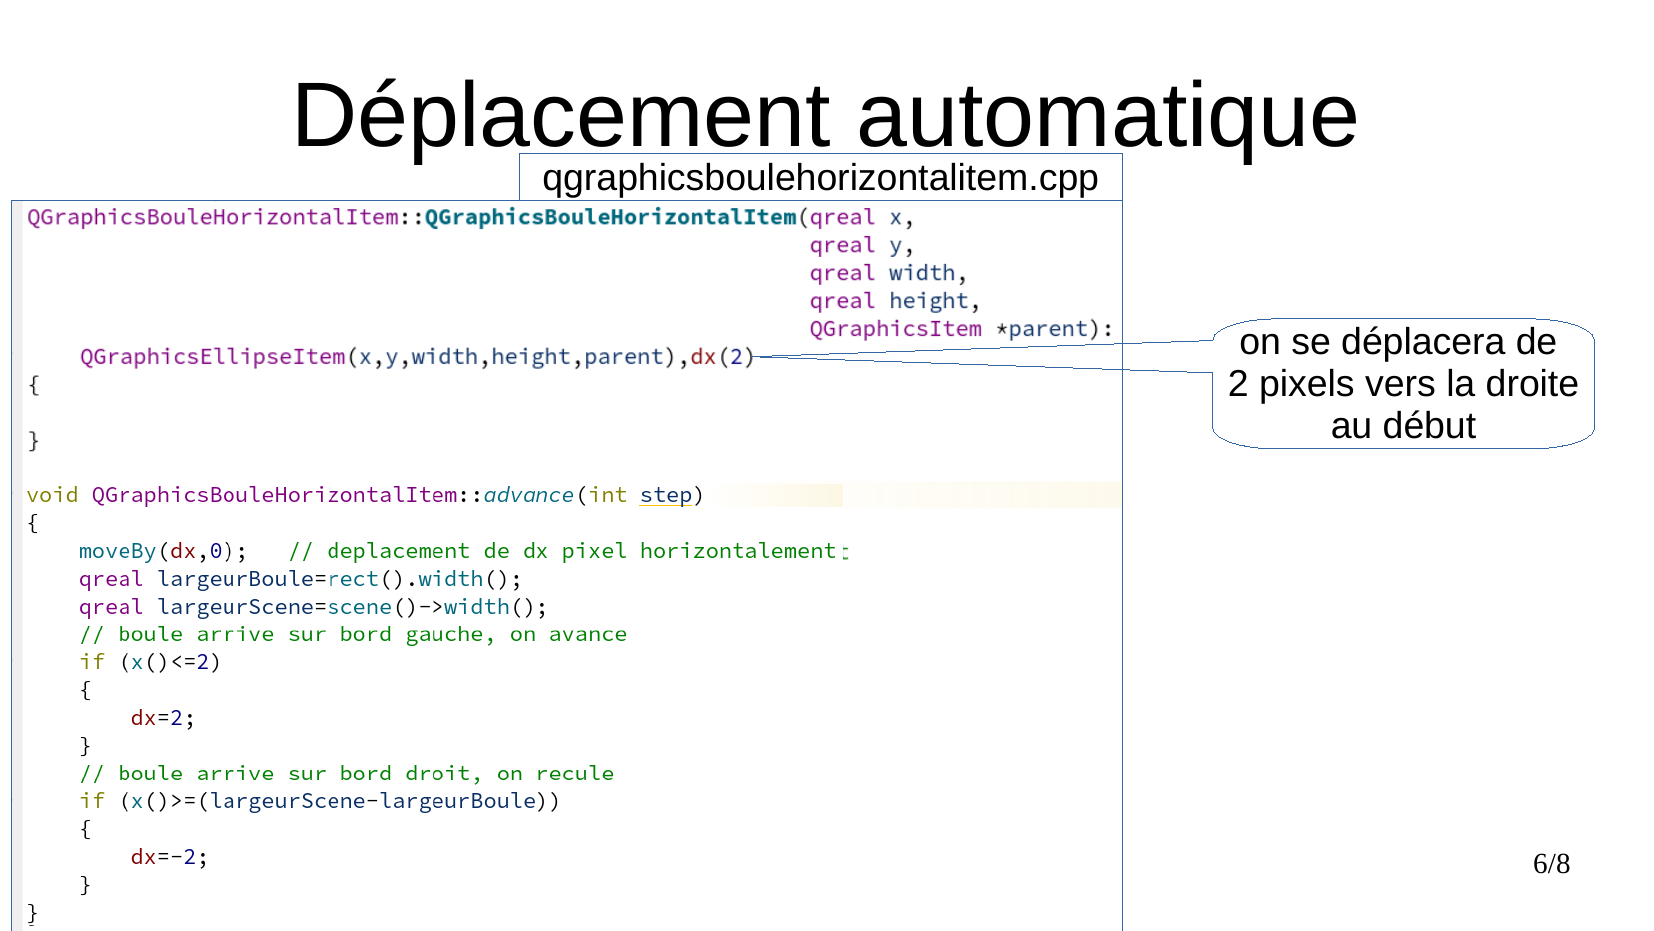

# Déplacement automatique
qgraphicsboulehorizontalitem.cpp
on se déplacera de
2 pixels vers la droite
au début
6